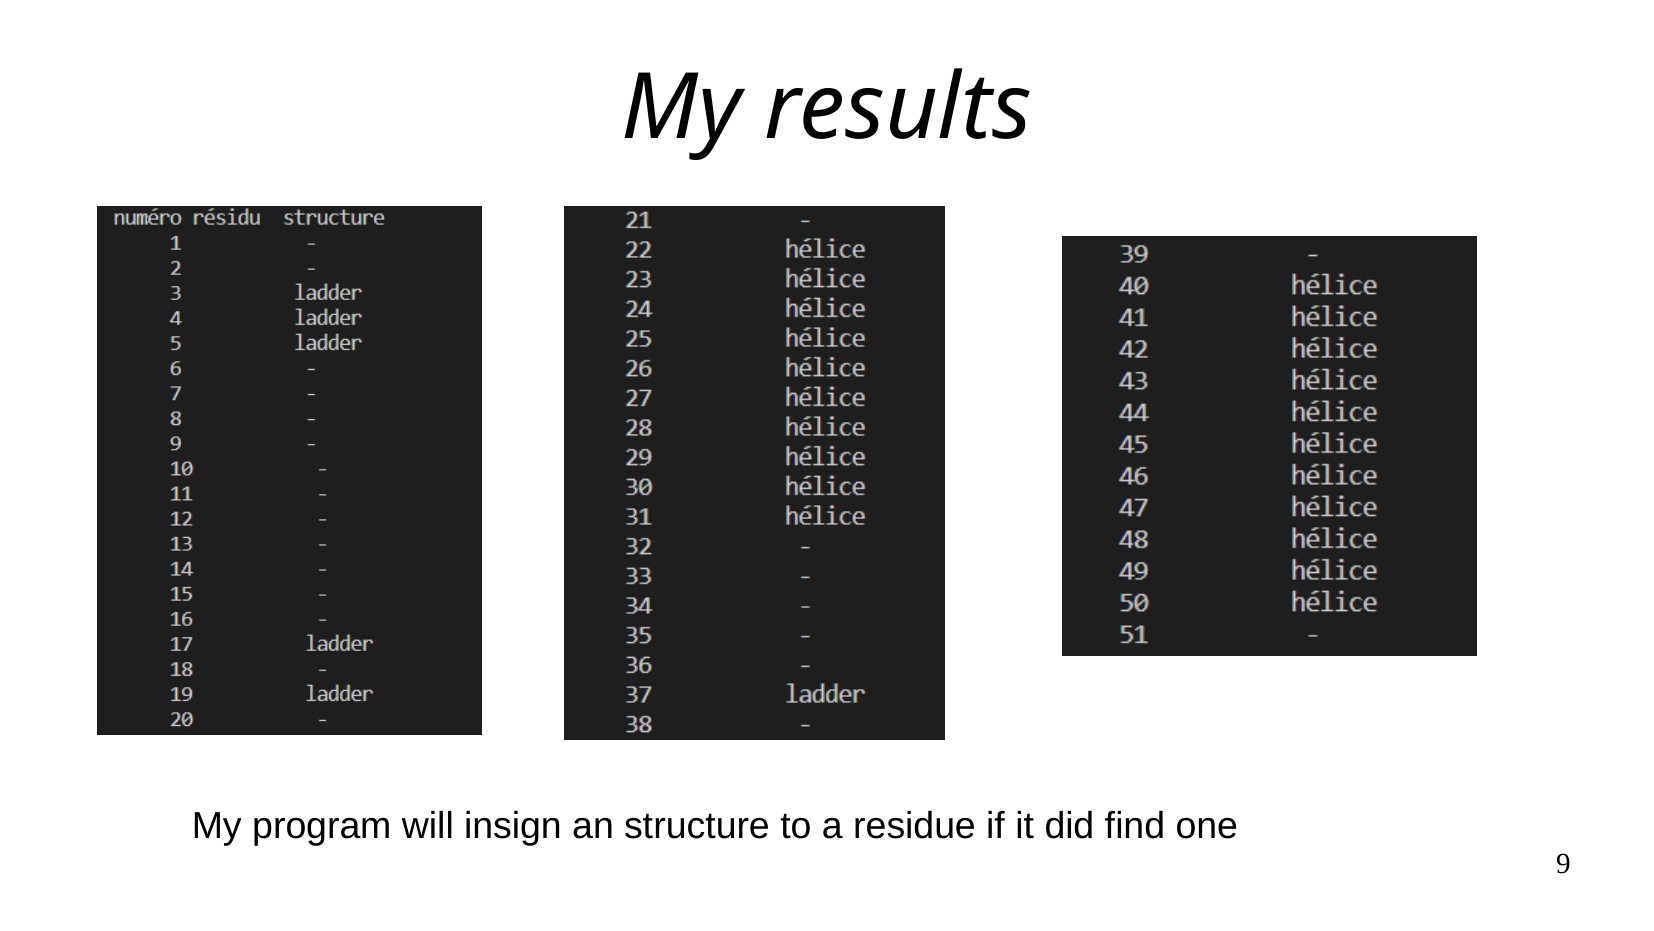

# My results
My program will insign an structure to a residue if it did find one
9